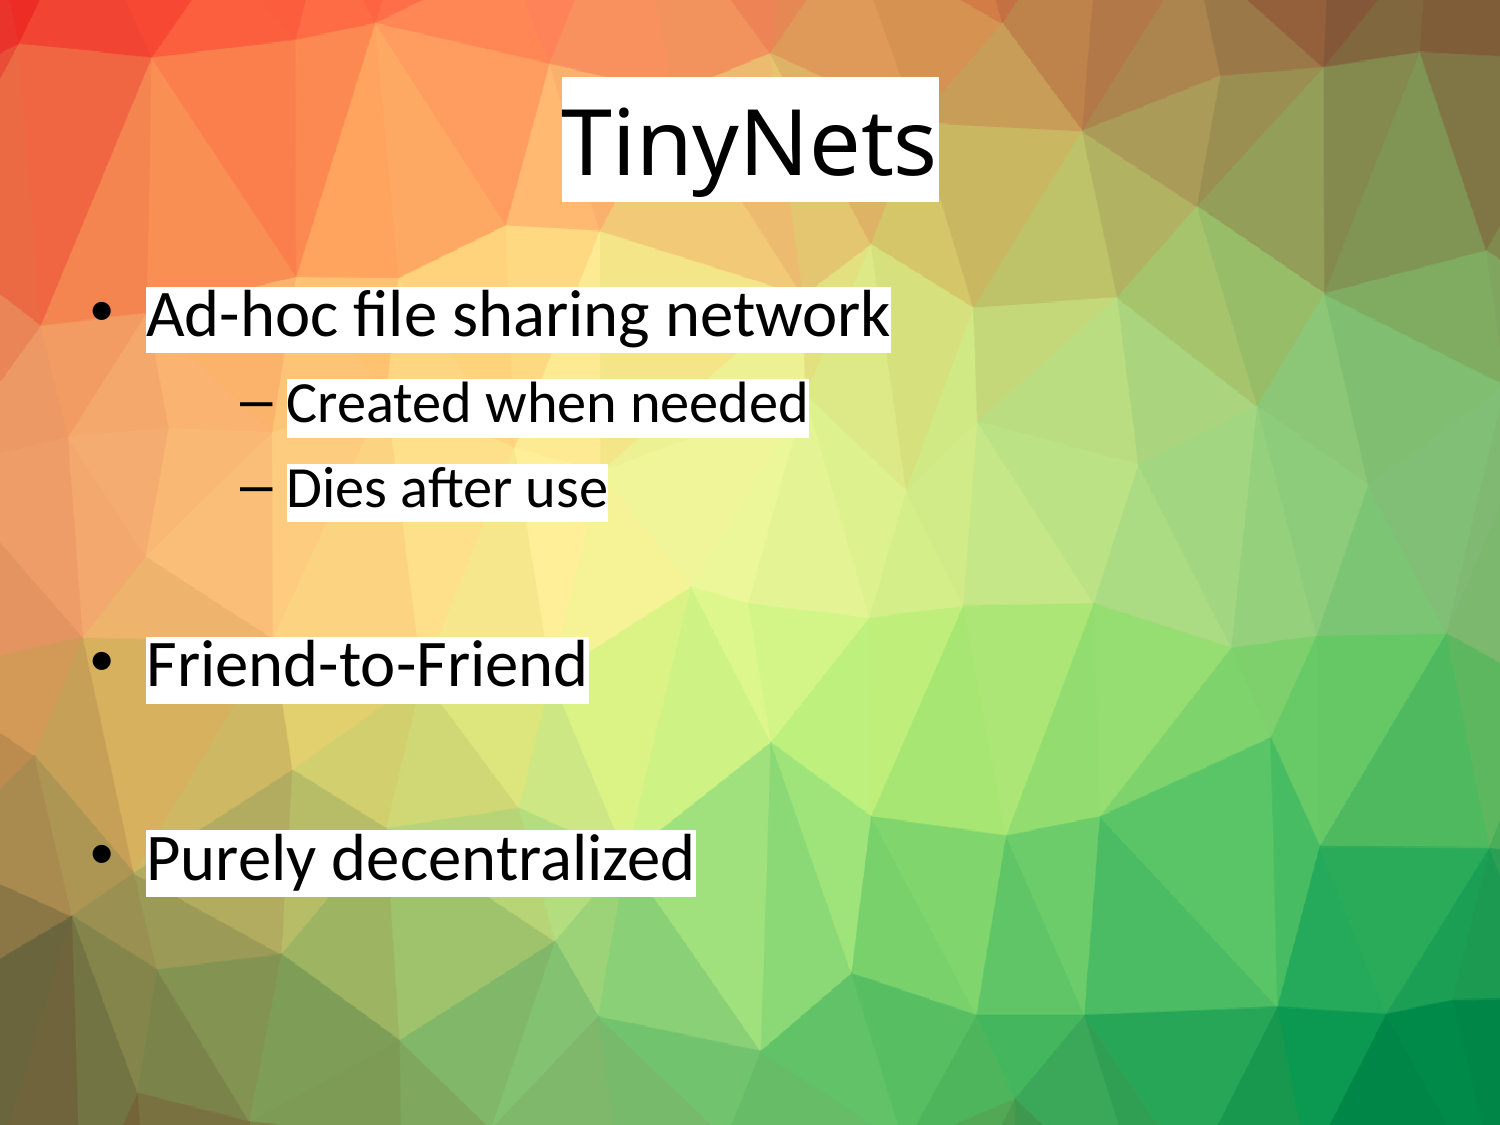

# TinyNets
Ad-hoc file sharing network
Created when needed
Dies after use
Friend-to-Friend
Purely decentralized